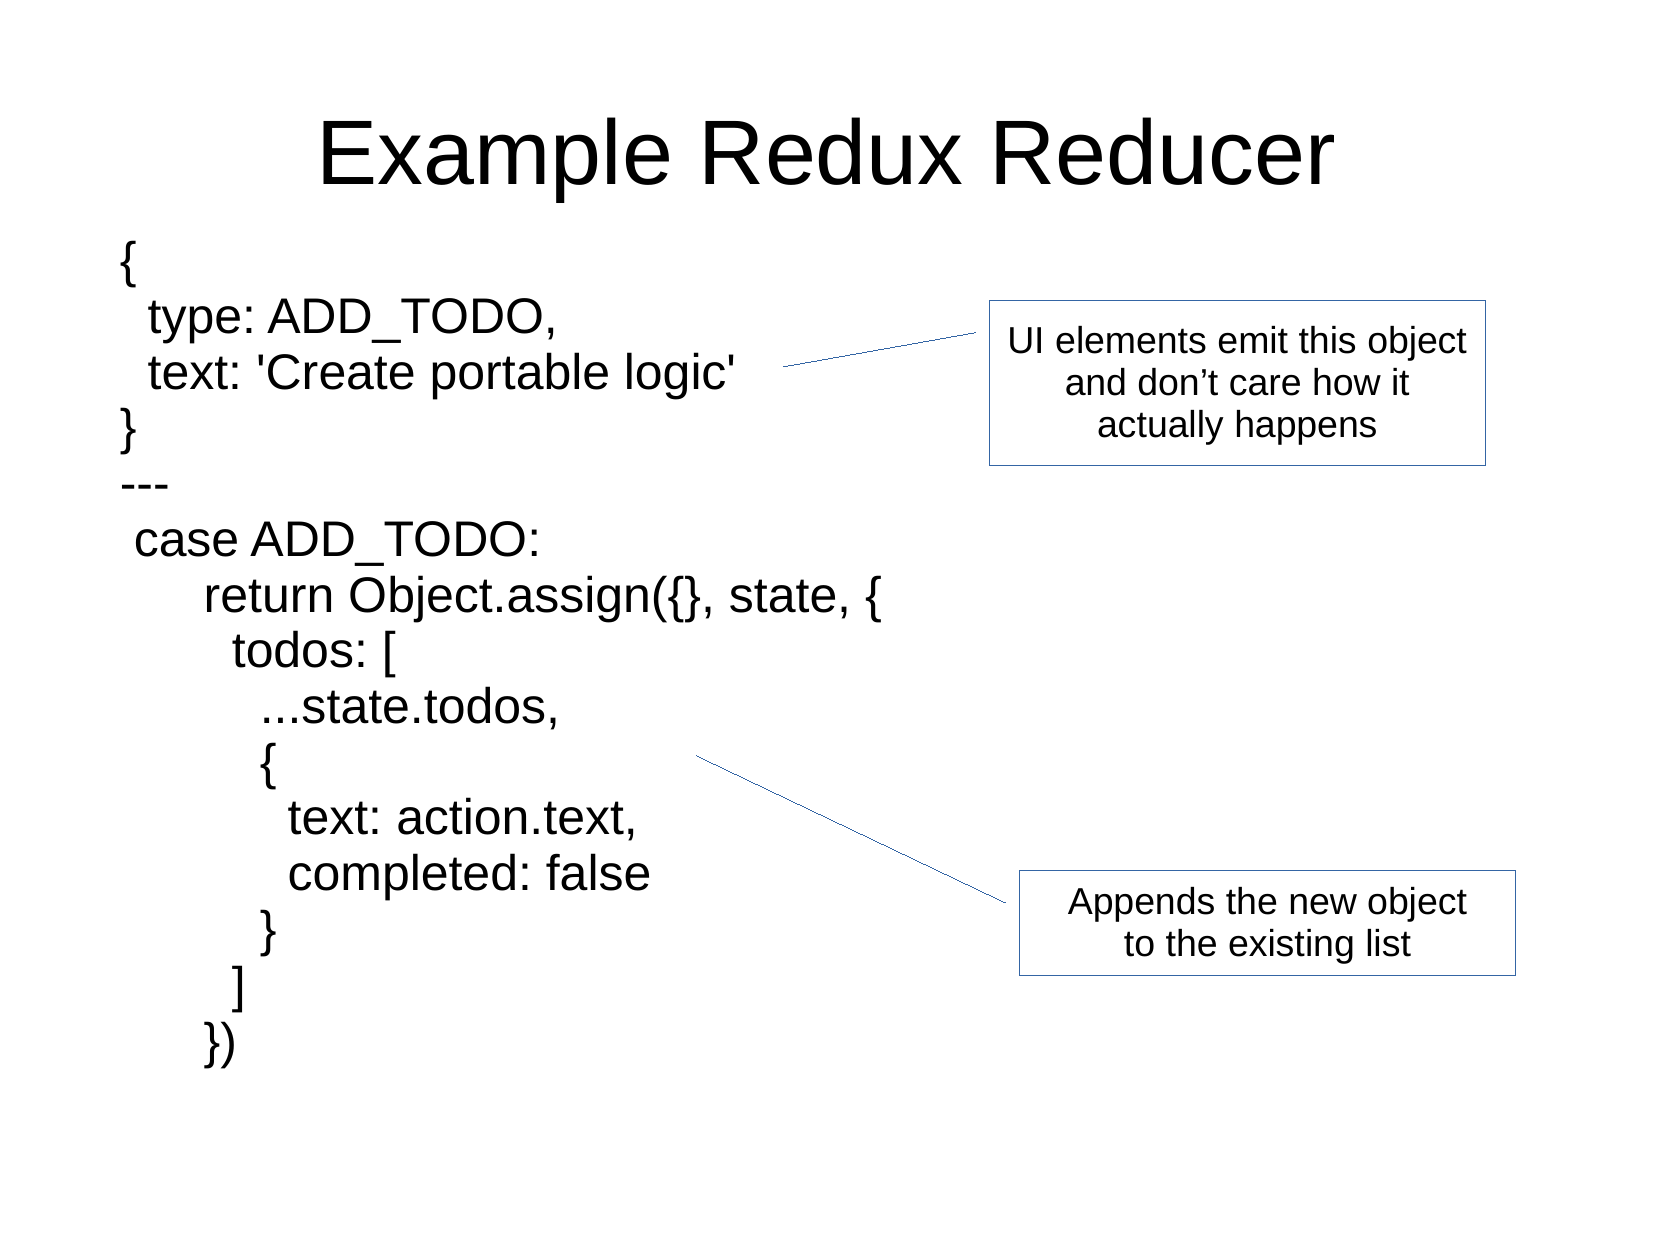

# Example Redux Reducer
{
 type: ADD_TODO,
 text: 'Create portable logic'
}
---
 case ADD_TODO:
 return Object.assign({}, state, {
 todos: [
 ...state.todos,
 {
 text: action.text,
 completed: false
 }
 ]
 })
UI elements emit this object
and don’t care how it
actually happens
Appends the new object
to the existing list